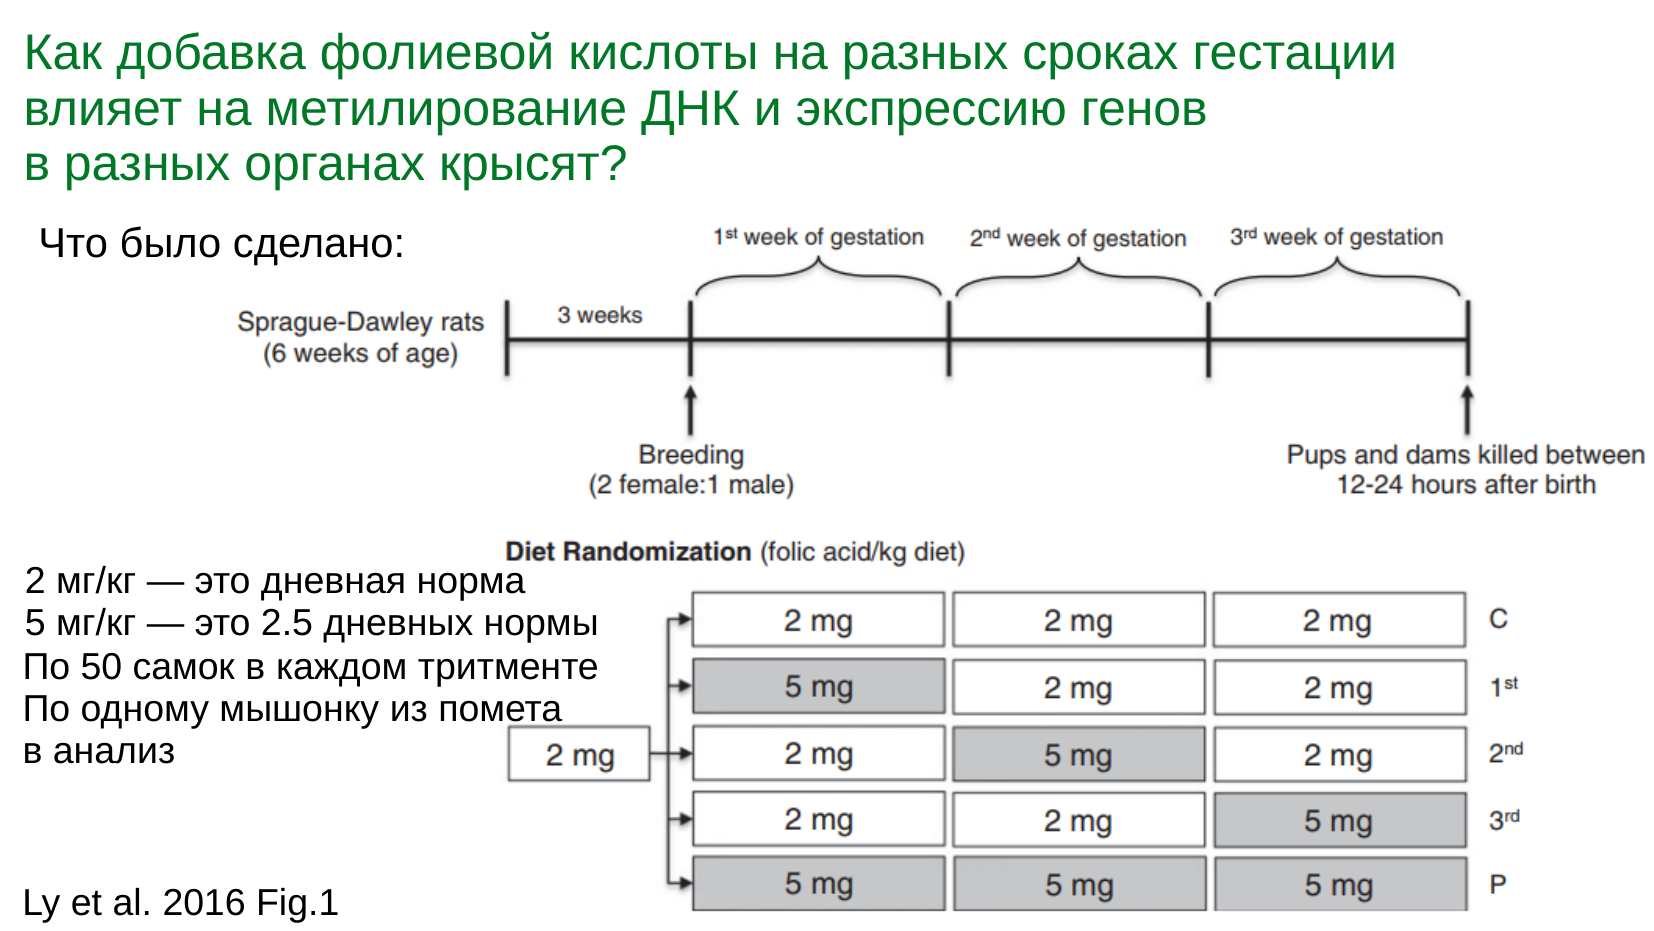

# Как добавка фолиевой кислоты на разных сроках гестации влияет на метилирование ДНК и экспрессию генов в разных органах крысят?
Что было сделано:
2 мг/кг — это дневная норма
5 мг/кг — это 2.5 дневных нормы
По 50 самок в каждом тритменте
По одному мышонку из помета
в анализ
Ly et al. 2016 Fig.1